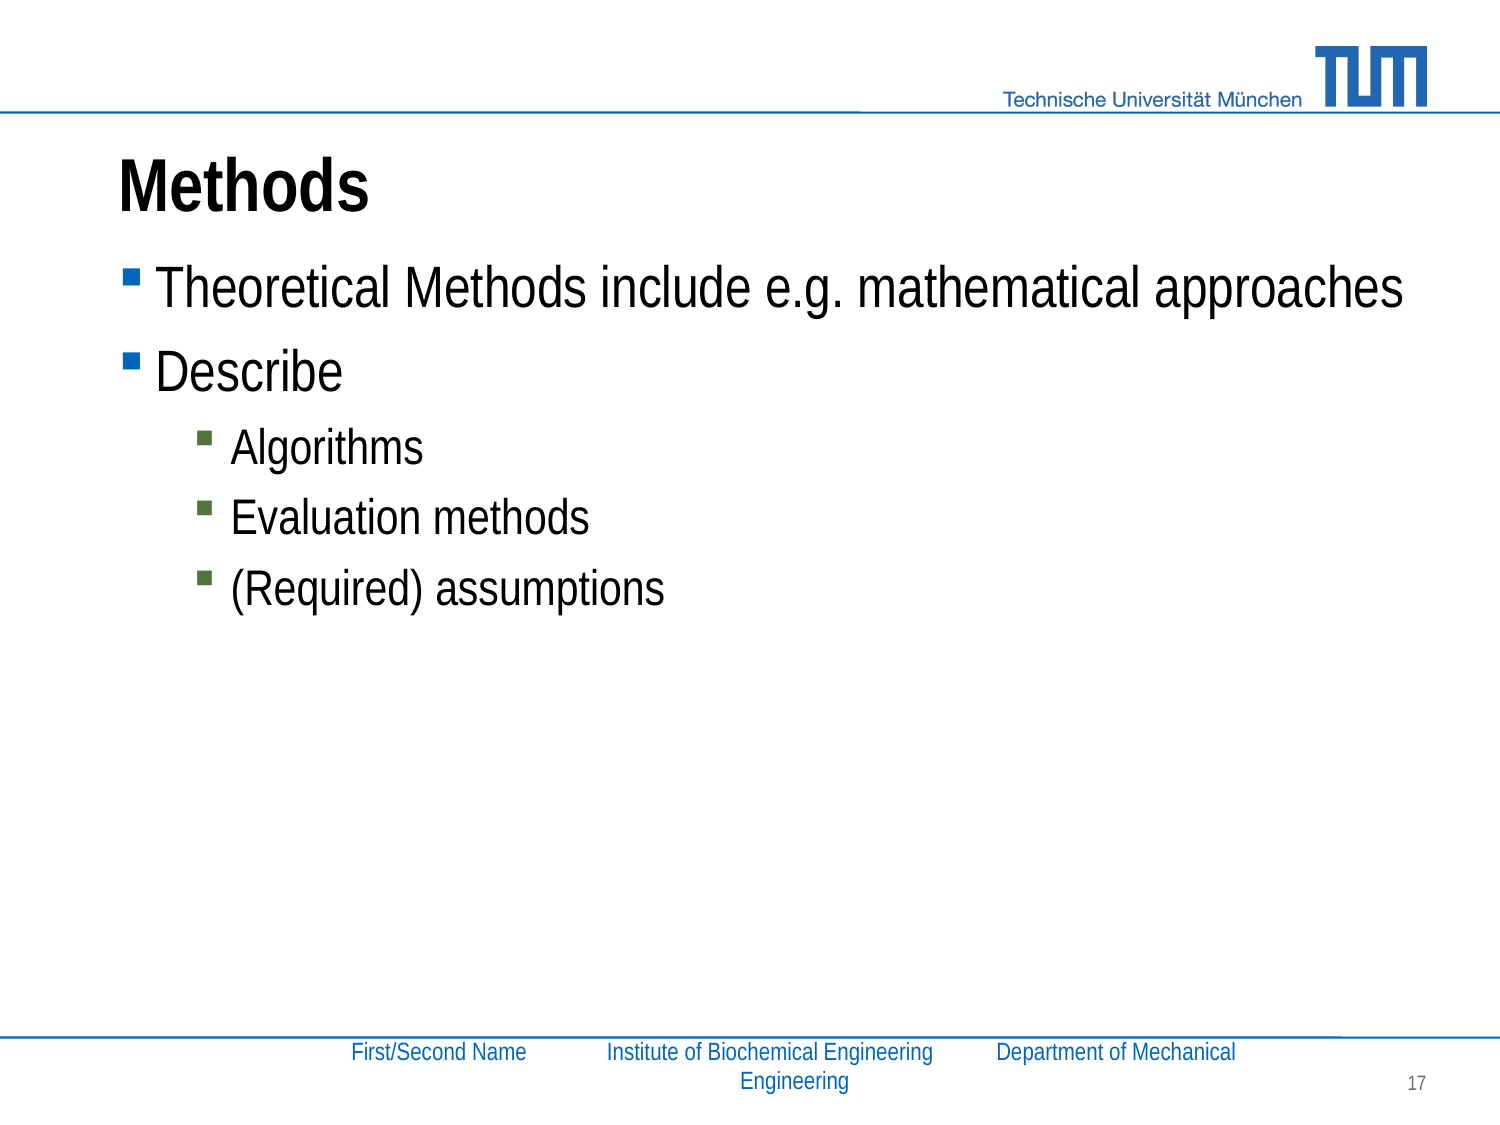

# Methods
Theoretical Methods include e.g. mathematical approaches
Describe
Algorithms
Evaluation methods
(Required) assumptions
First/Second Name Institute of Biochemical Engineering Department of Mechanical Engineering